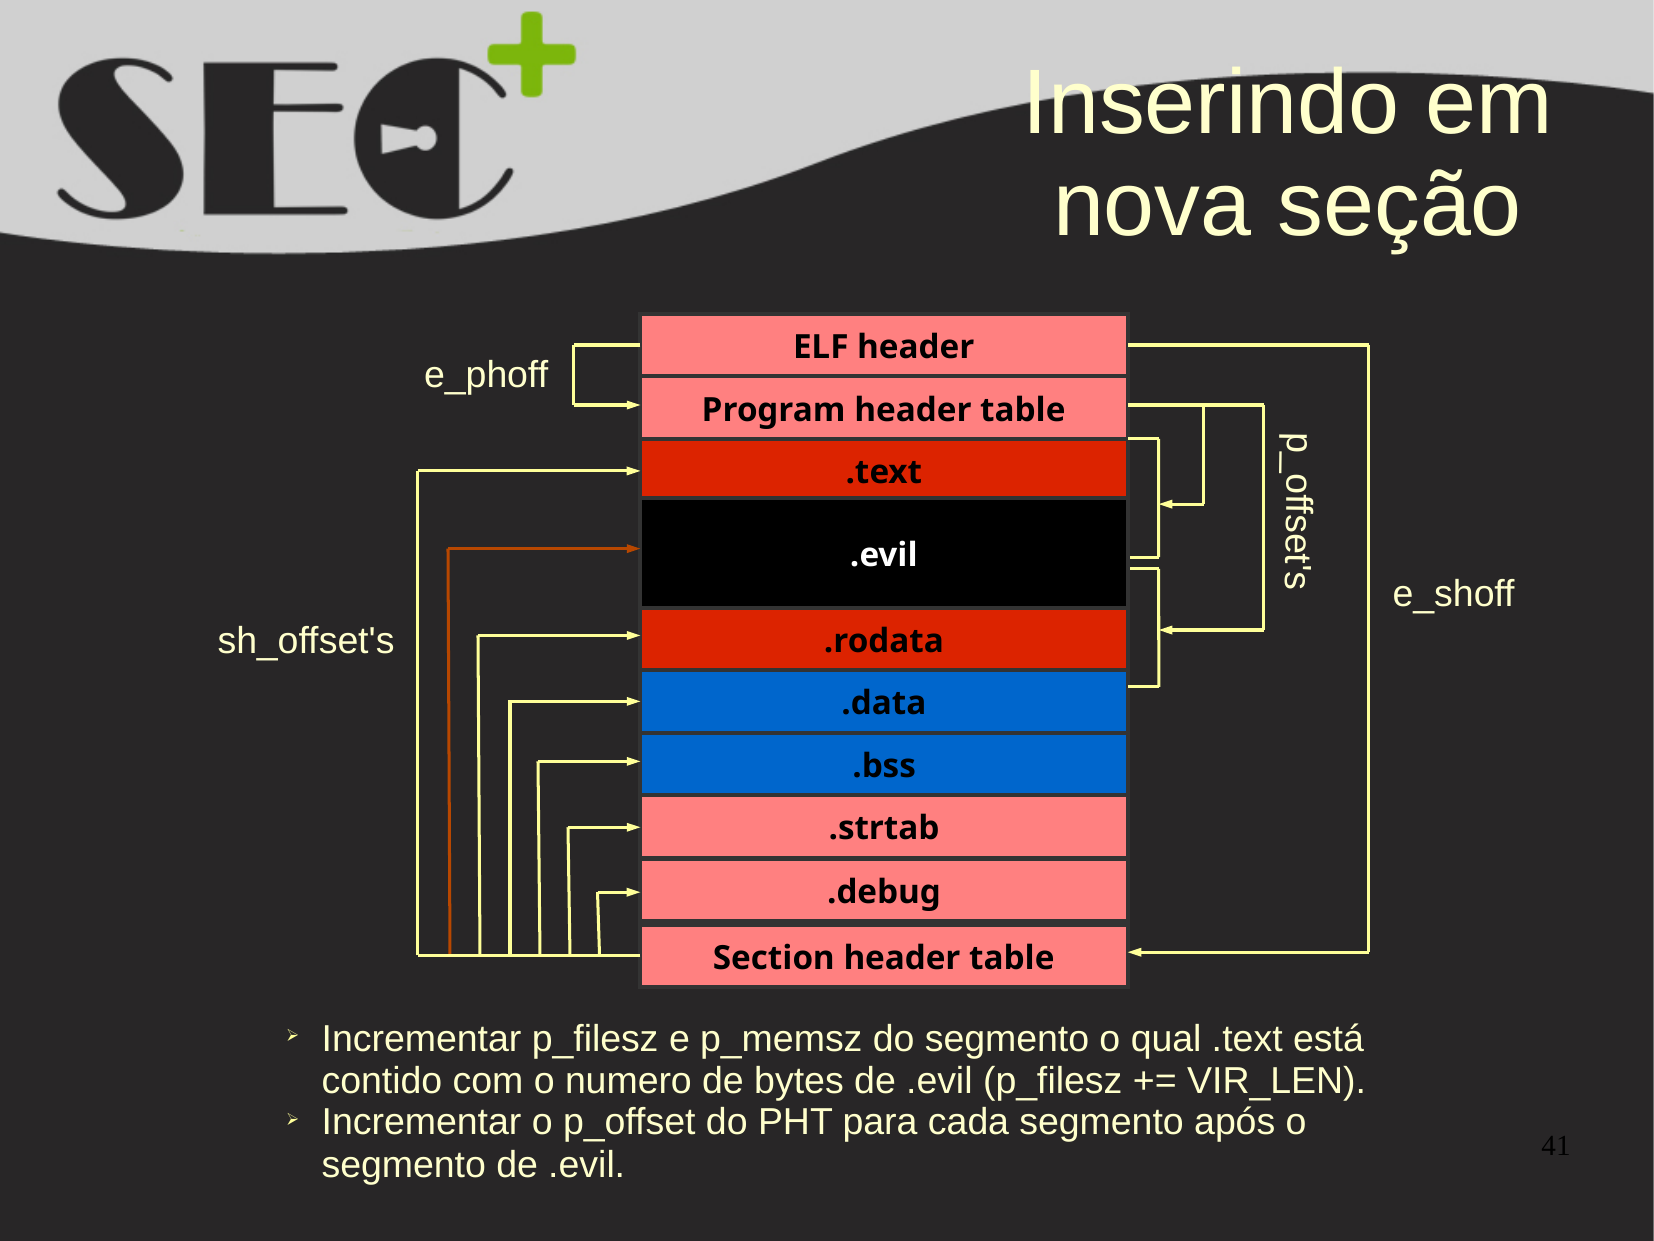

# Inserindo em nova seção
ELF header
e_phoff
Program header table
.text
p_offset's
.evil
e_shoff
.rodata
.data
.bss
.strtab
.debug
Section header table
sh_offset's
Incrementar p_filesz e p_memsz do segmento o qual .text está contido com o numero de bytes de .evil (p_filesz += VIR_LEN).
Incrementar o p_offset do PHT para cada segmento após o segmento de .evil.
41